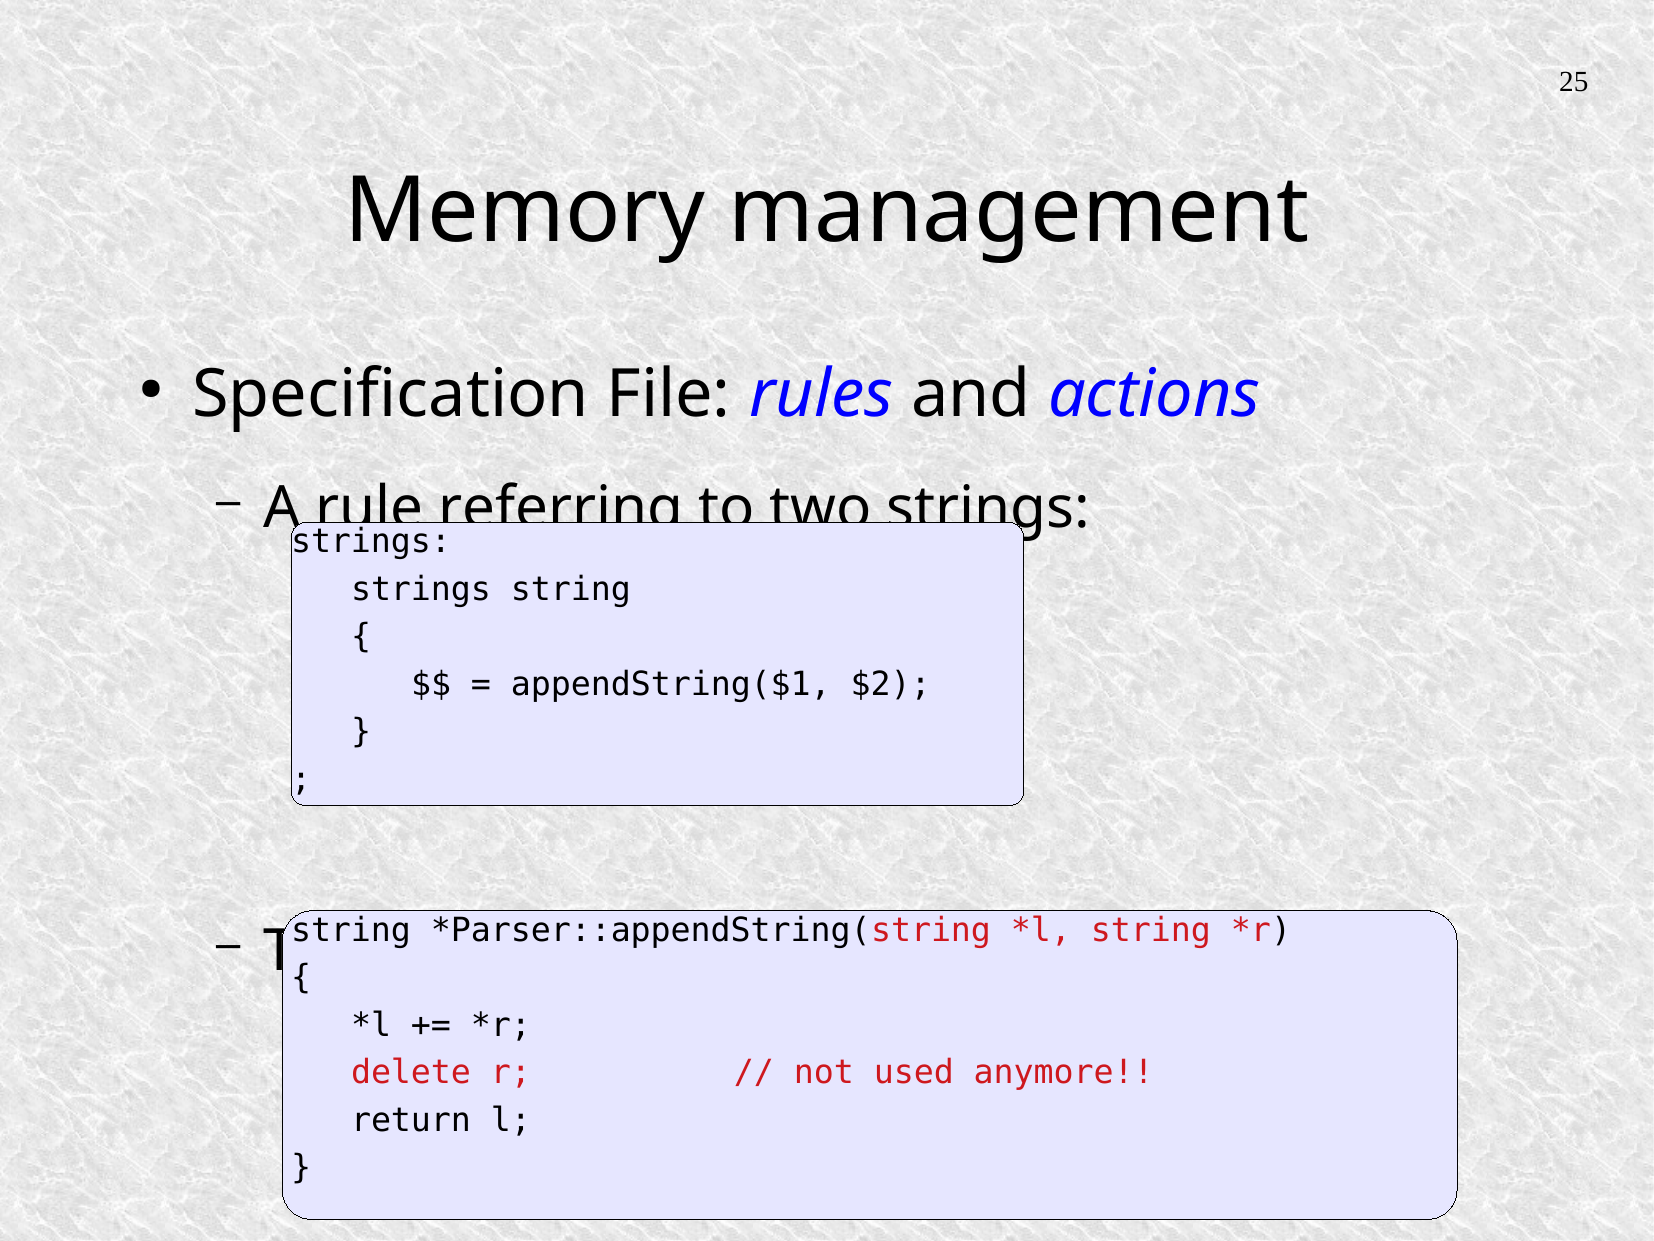

25
# Memory management
Specification File: rules and actions
A rule referring to two strings:
The function appendString:
strings:
 strings string
 {
 $$ = appendString($1, $2);
 }
;
string *Parser::appendString(string *l, string *r)
{
 *l += *r;
 delete r; 			// not used anymore!!
 return l;
}